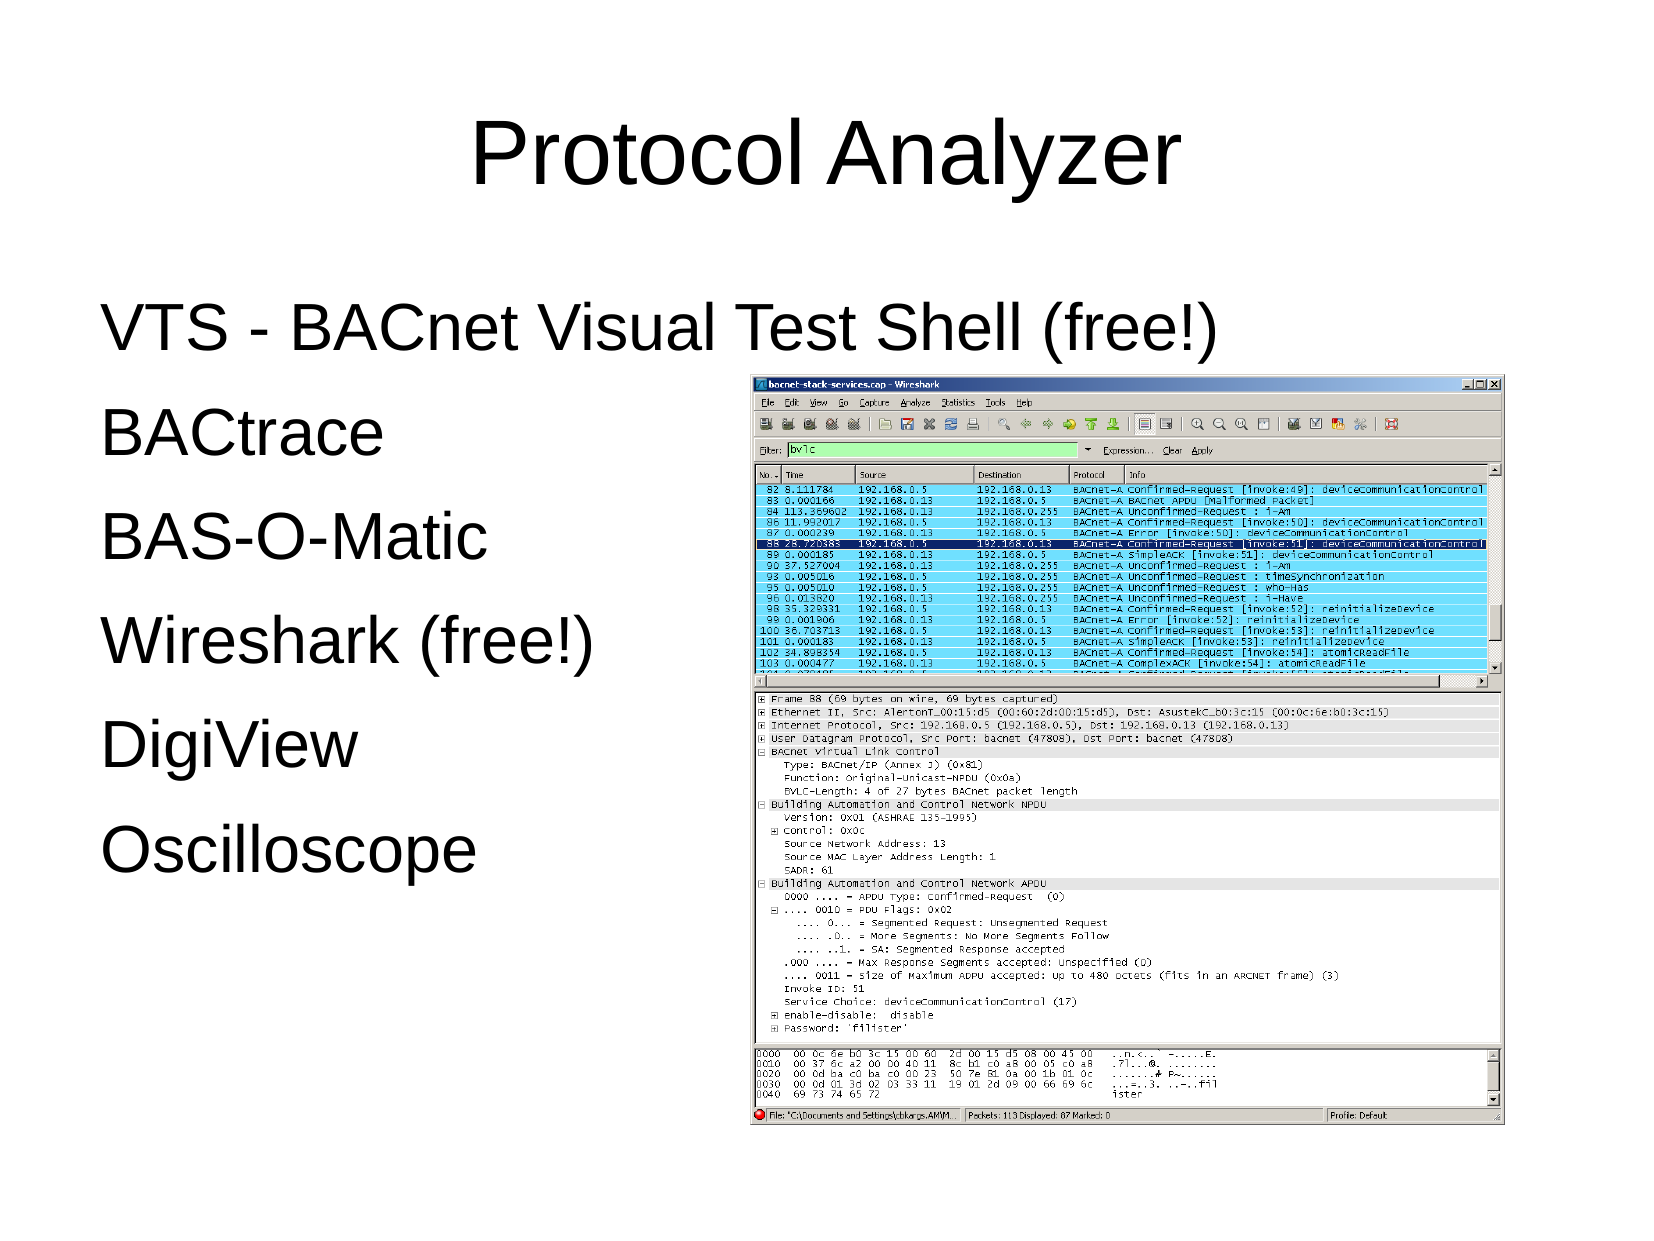

# Protocol Analyzer
VTS - BACnet Visual Test Shell (free!)
BACtrace
BAS-O-Matic
Wireshark (free!)
DigiView
Oscilloscope